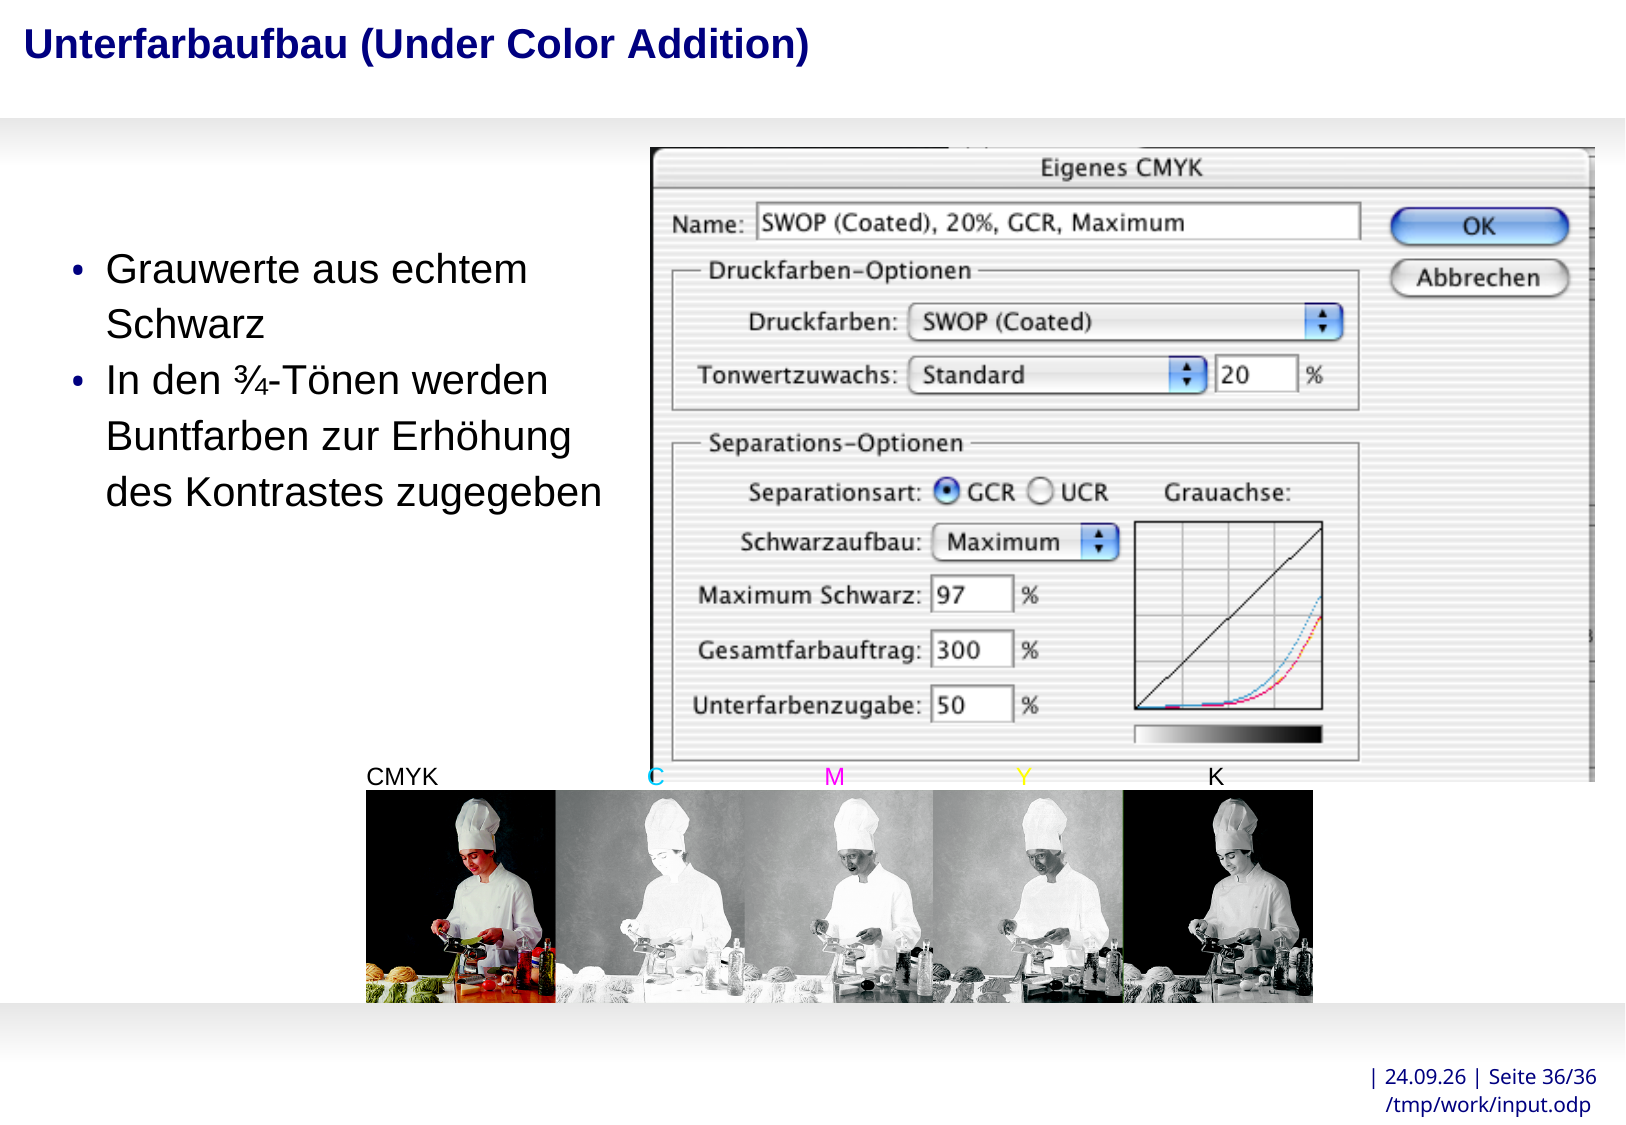

# Unterfarbaufbau (Under Color Addition)
Grauwerte aus echtem Schwarz
In den ¾-Tönen werden Buntfarben zur Erhöhung des Kontrastes zugegeben
CMYK
C
M
Y
K